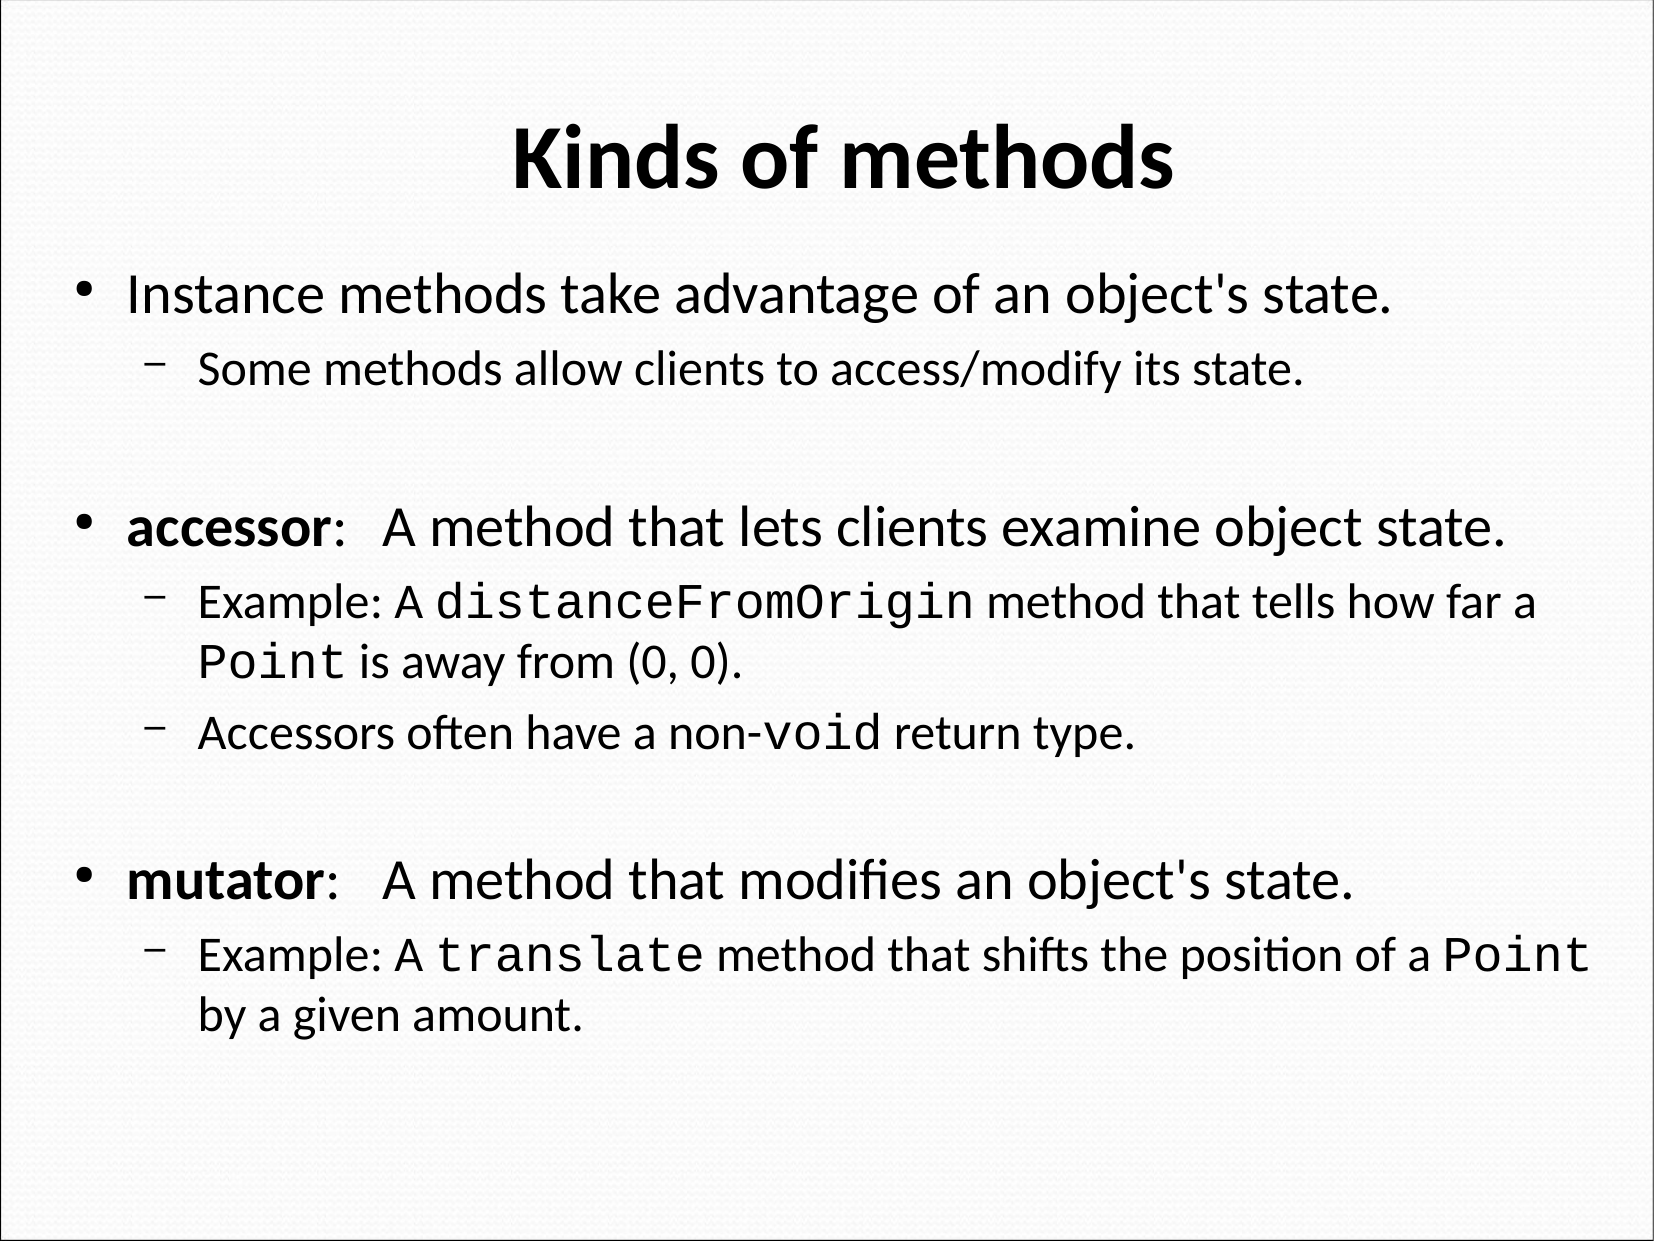

# Kinds of methods
Instance methods take advantage of an object's state.
Some methods allow clients to access/modify its state.
accessor:	A method that lets clients examine object state.
Example: A distanceFromOrigin method that tells how far a Point is away from (0, 0).
Accessors often have a non-void return type.
mutator:	A method that modifies an object's state.
Example: A translate method that shifts the position of a Point by a given amount.